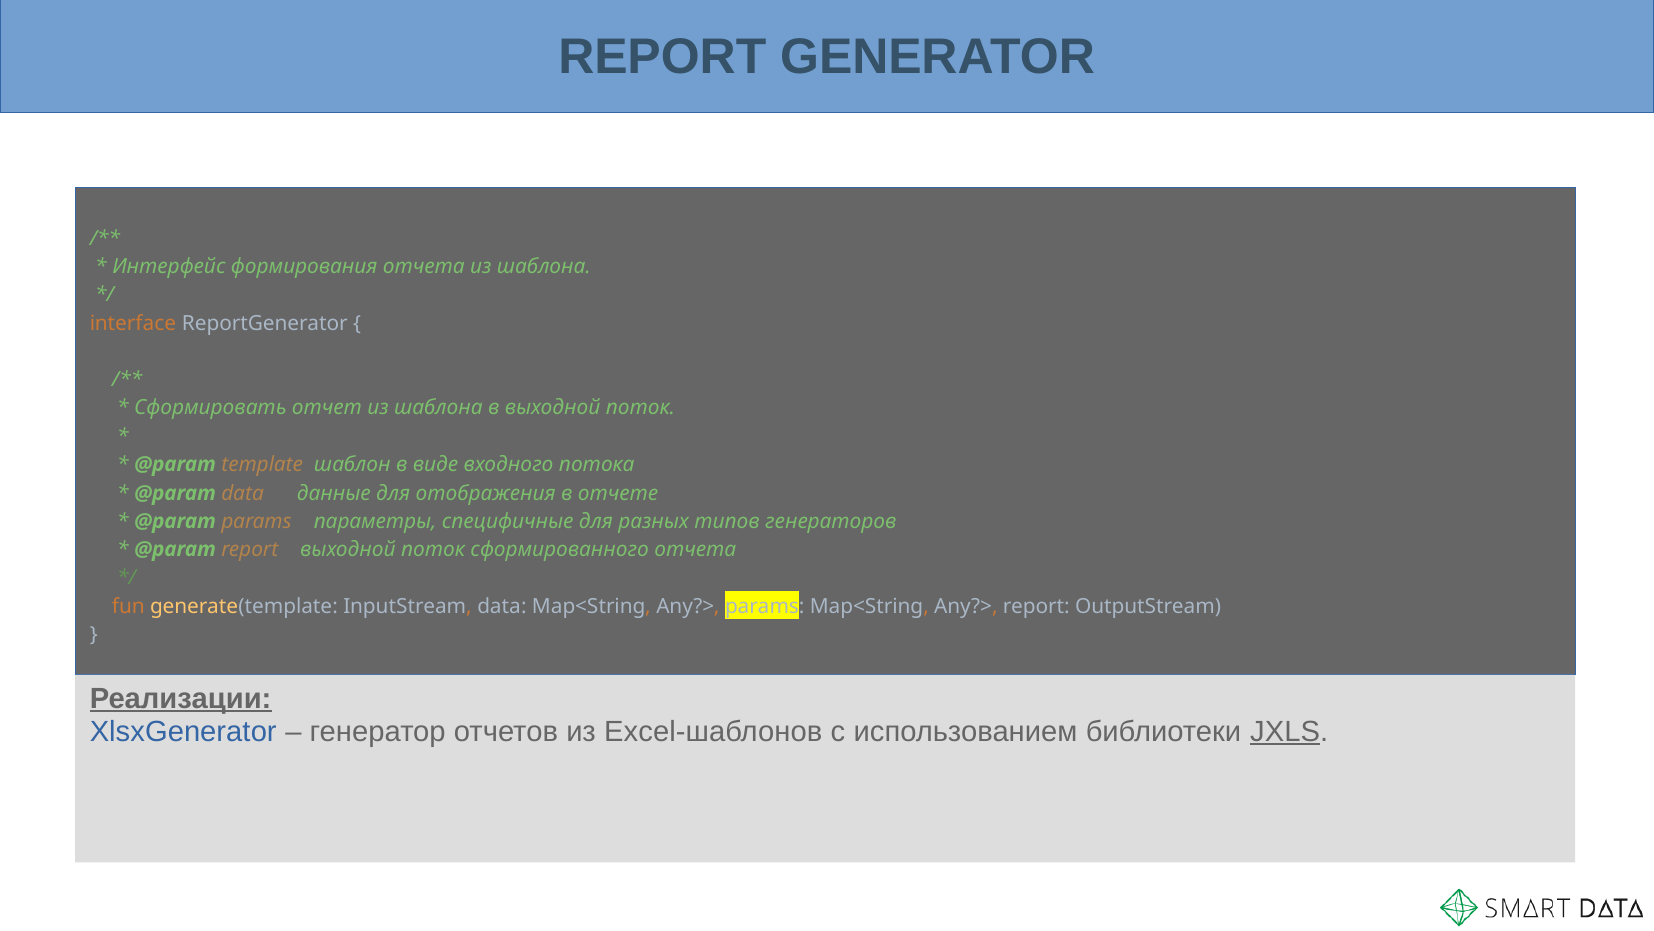

REPORT GENERATOR
/**
 * Интерфейс формирования отчета из шаблона.
 */
interface ReportGenerator {
 /**
 * Сформировать отчет из шаблона в выходной поток.
 *
 * @param template шаблон в виде входного потока
 * @param data данные для отображения в отчете
 * @param params параметры, специфичные для разных типов генераторов
 * @param report выходной поток сформированного отчета
 */
 fun generate(template: InputStream, data: Map<String, Any?>, params: Map<String, Any?>, report: OutputStream)
}
Реализации:
XlsxGenerator – генератор отчетов из Excel-шаблонов с использованием библиотеки JXLS.